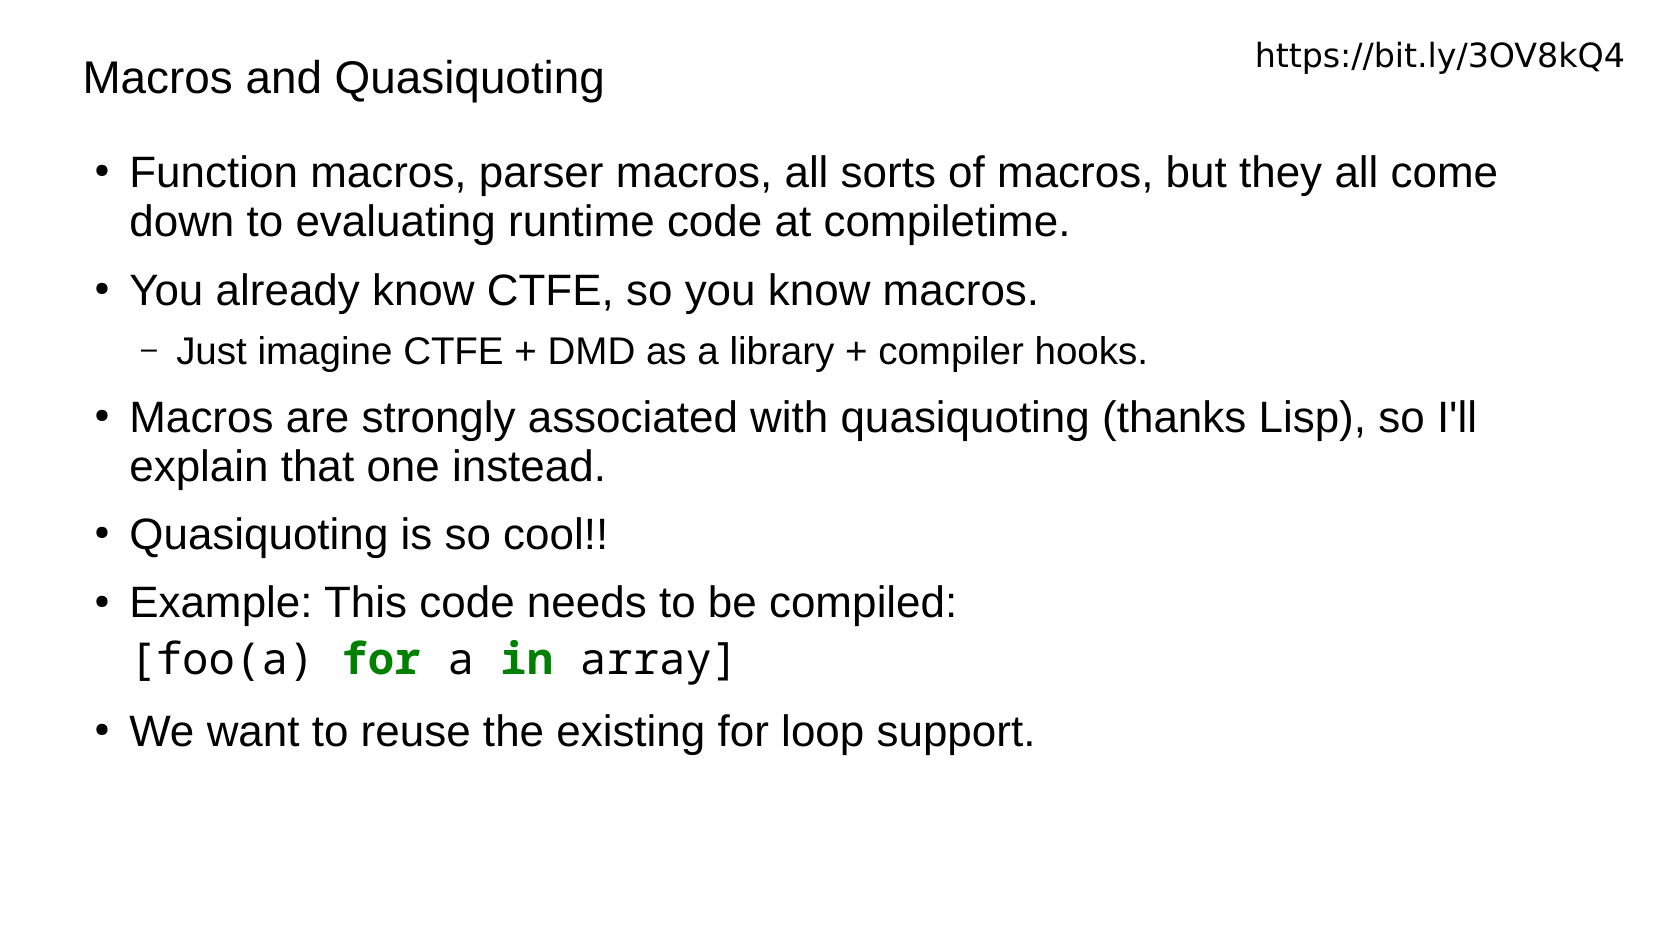

# Macros and Quasiquoting
Function macros, parser macros, all sorts of macros, but they all come down to evaluating runtime code at compiletime.
You already know CTFE, so you know macros.
Just imagine CTFE + DMD as a library + compiler hooks.
Macros are strongly associated with quasiquoting (thanks Lisp), so I'll explain that one instead.
Quasiquoting is so cool!!
Example: This code needs to be compiled:
[foo(a) for a in array]
We want to reuse the existing for loop support.